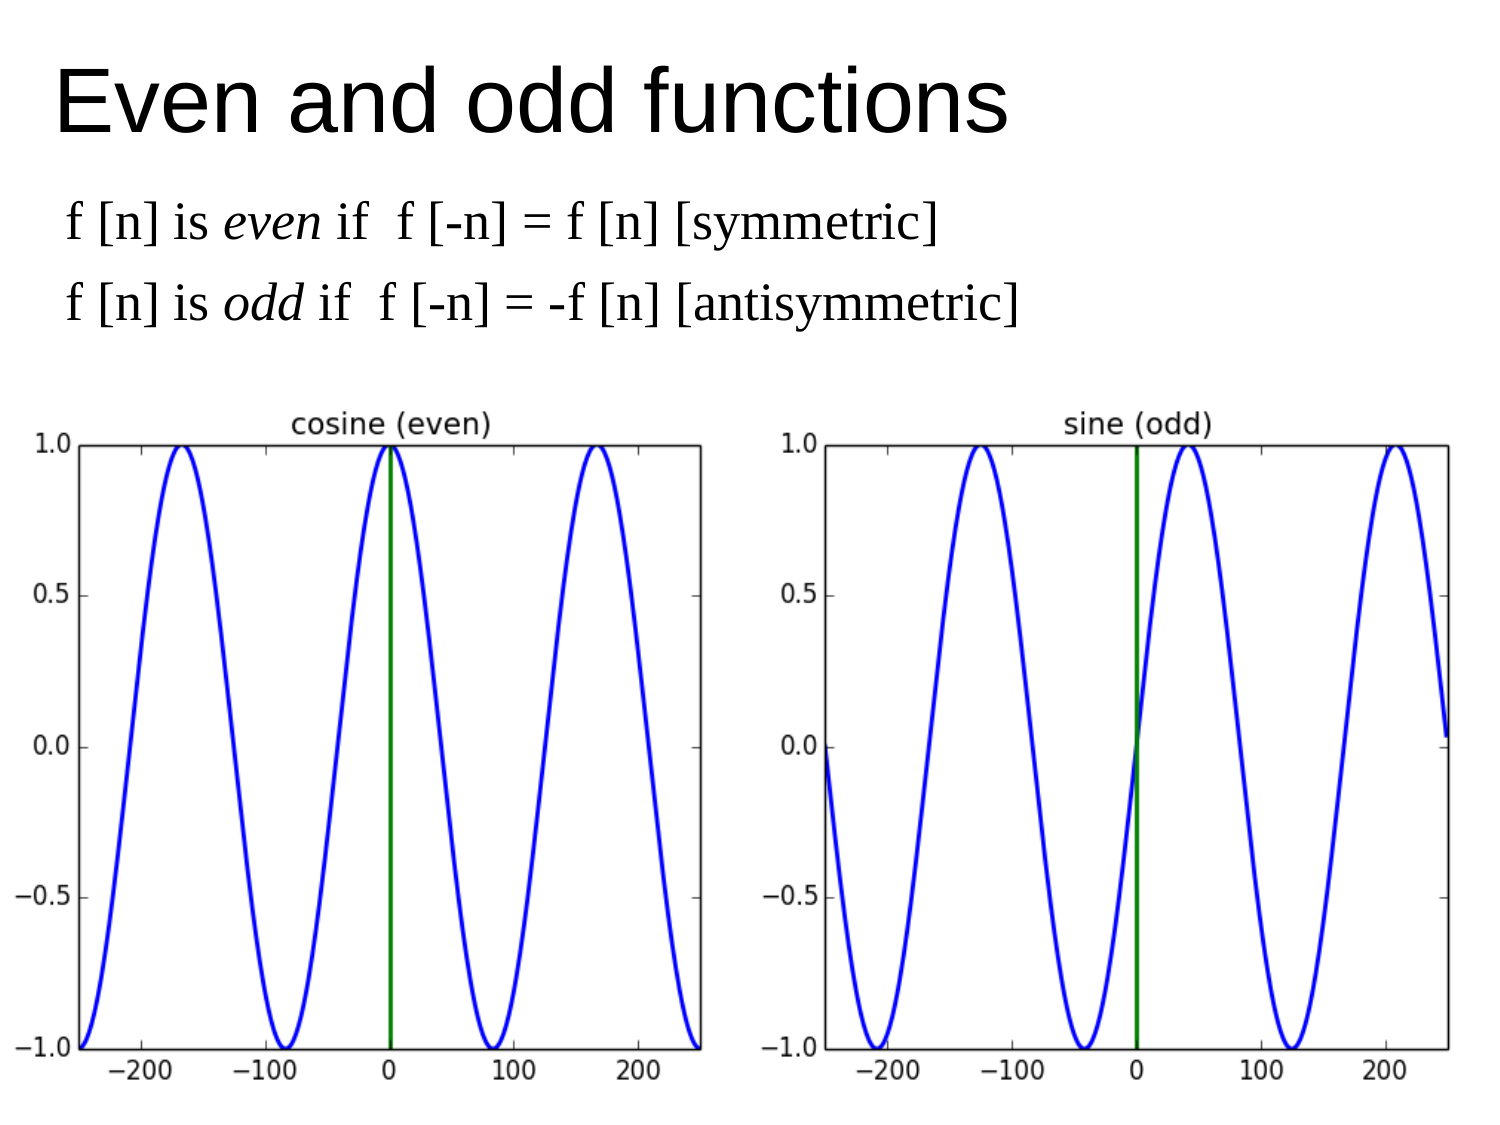

# Even and odd functions
f [n] is even if f [-n] = f [n] [symmetric]
f [n] is odd if f [-n] = -f [n] [antisymmetric]